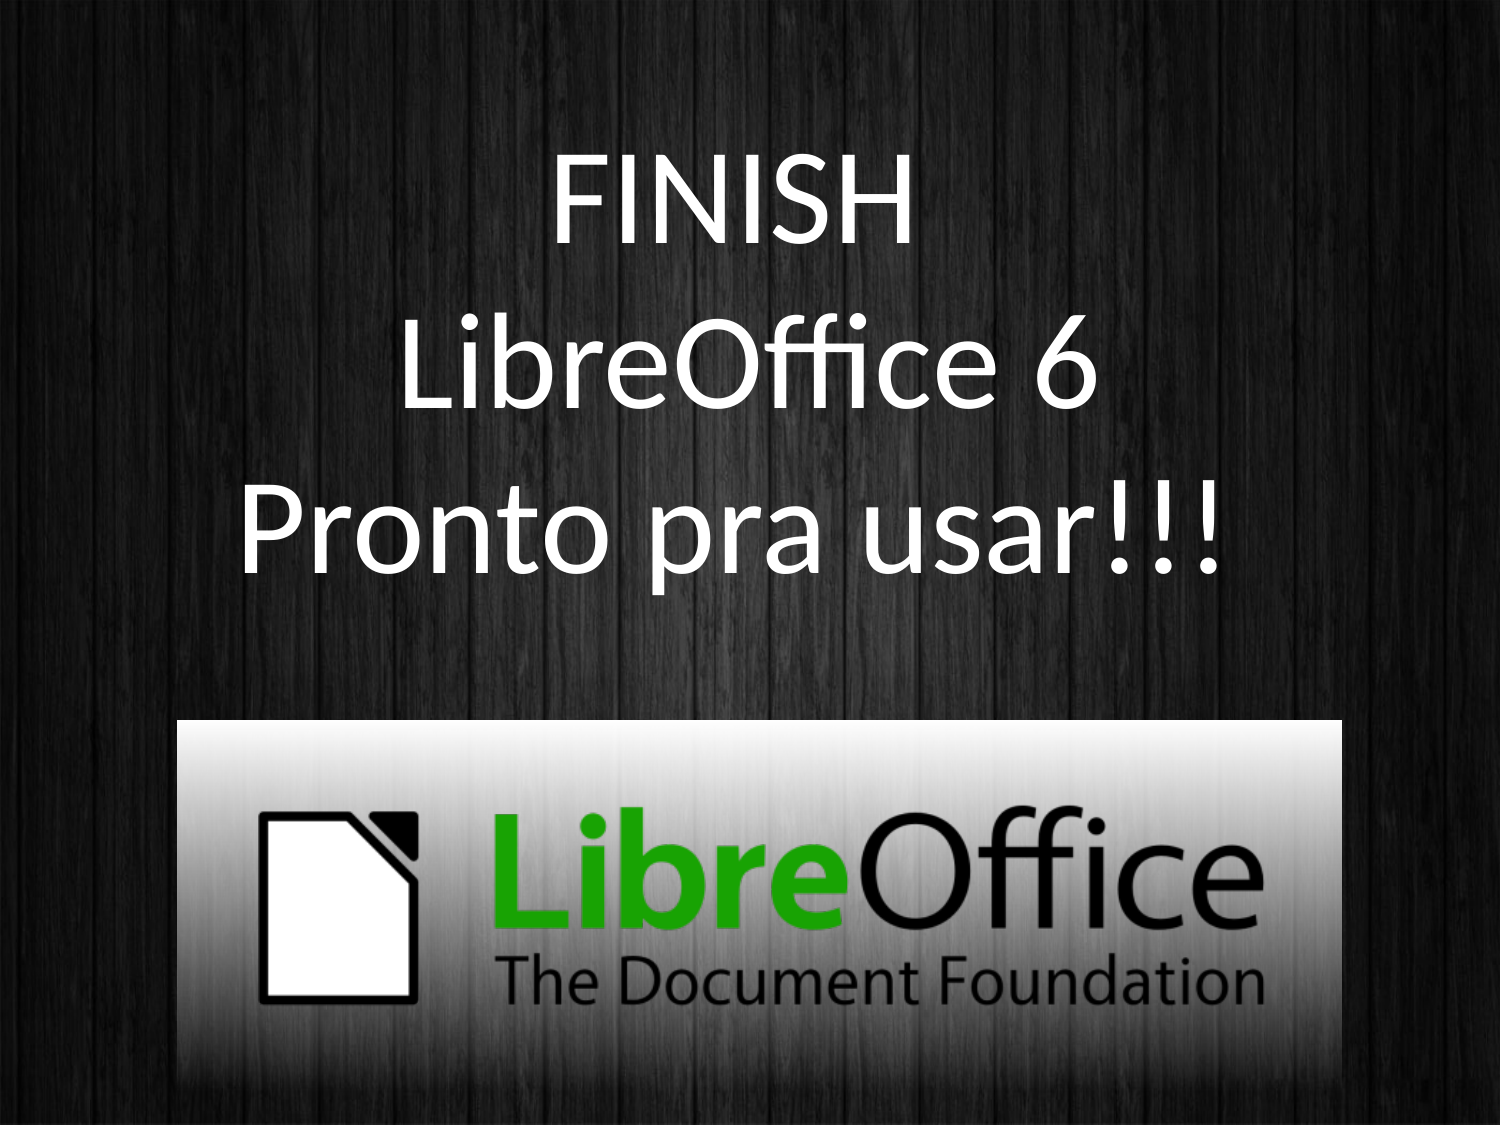

# FINISH LibreOffice 6 Pronto pra usar!!!